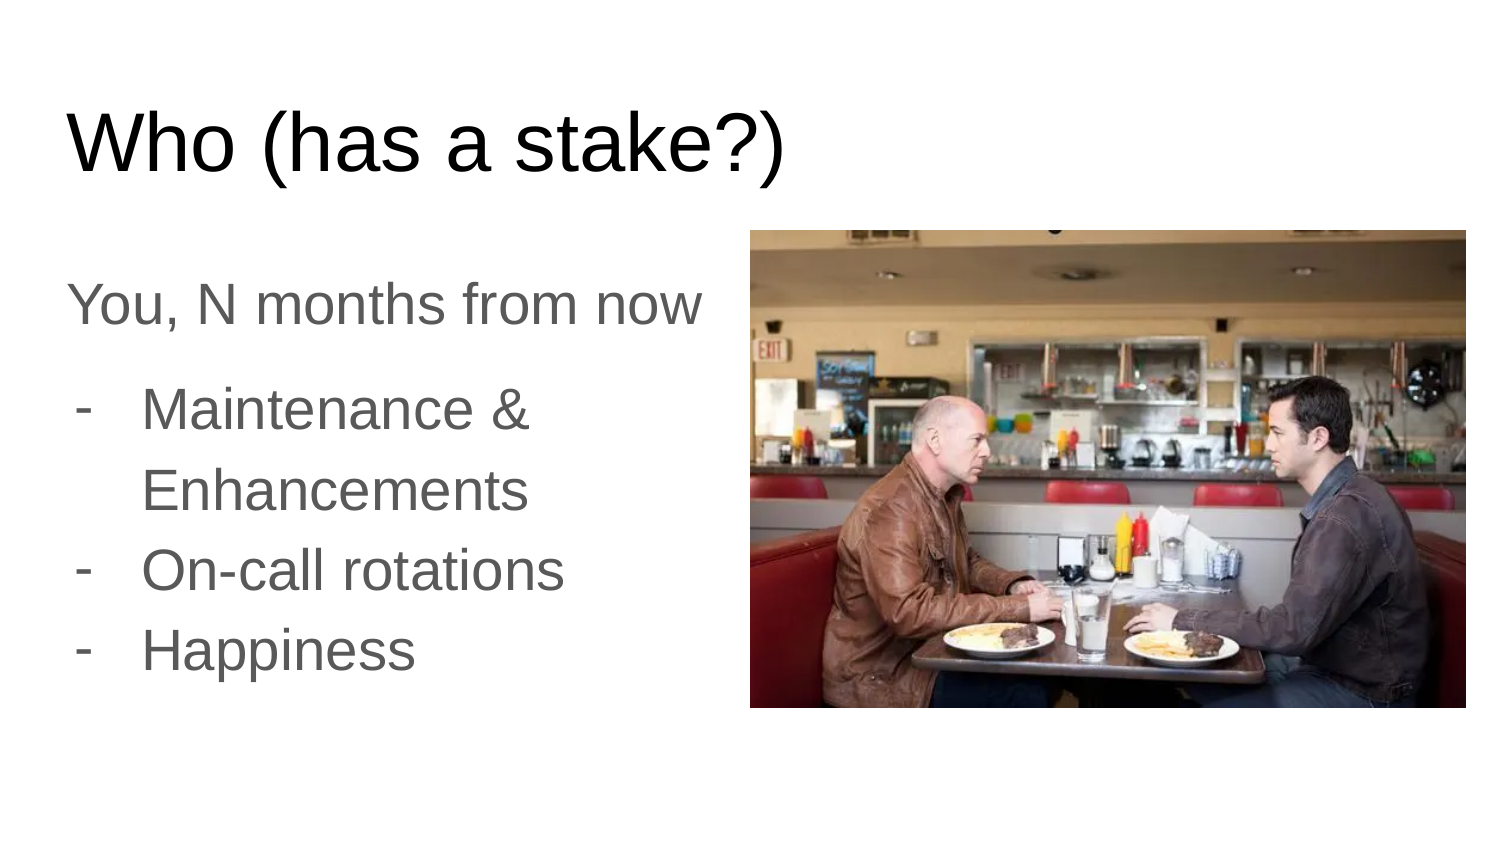

# Who (has a stake?)
You, N months from now
Maintenance & Enhancements
On-call rotations
Happiness